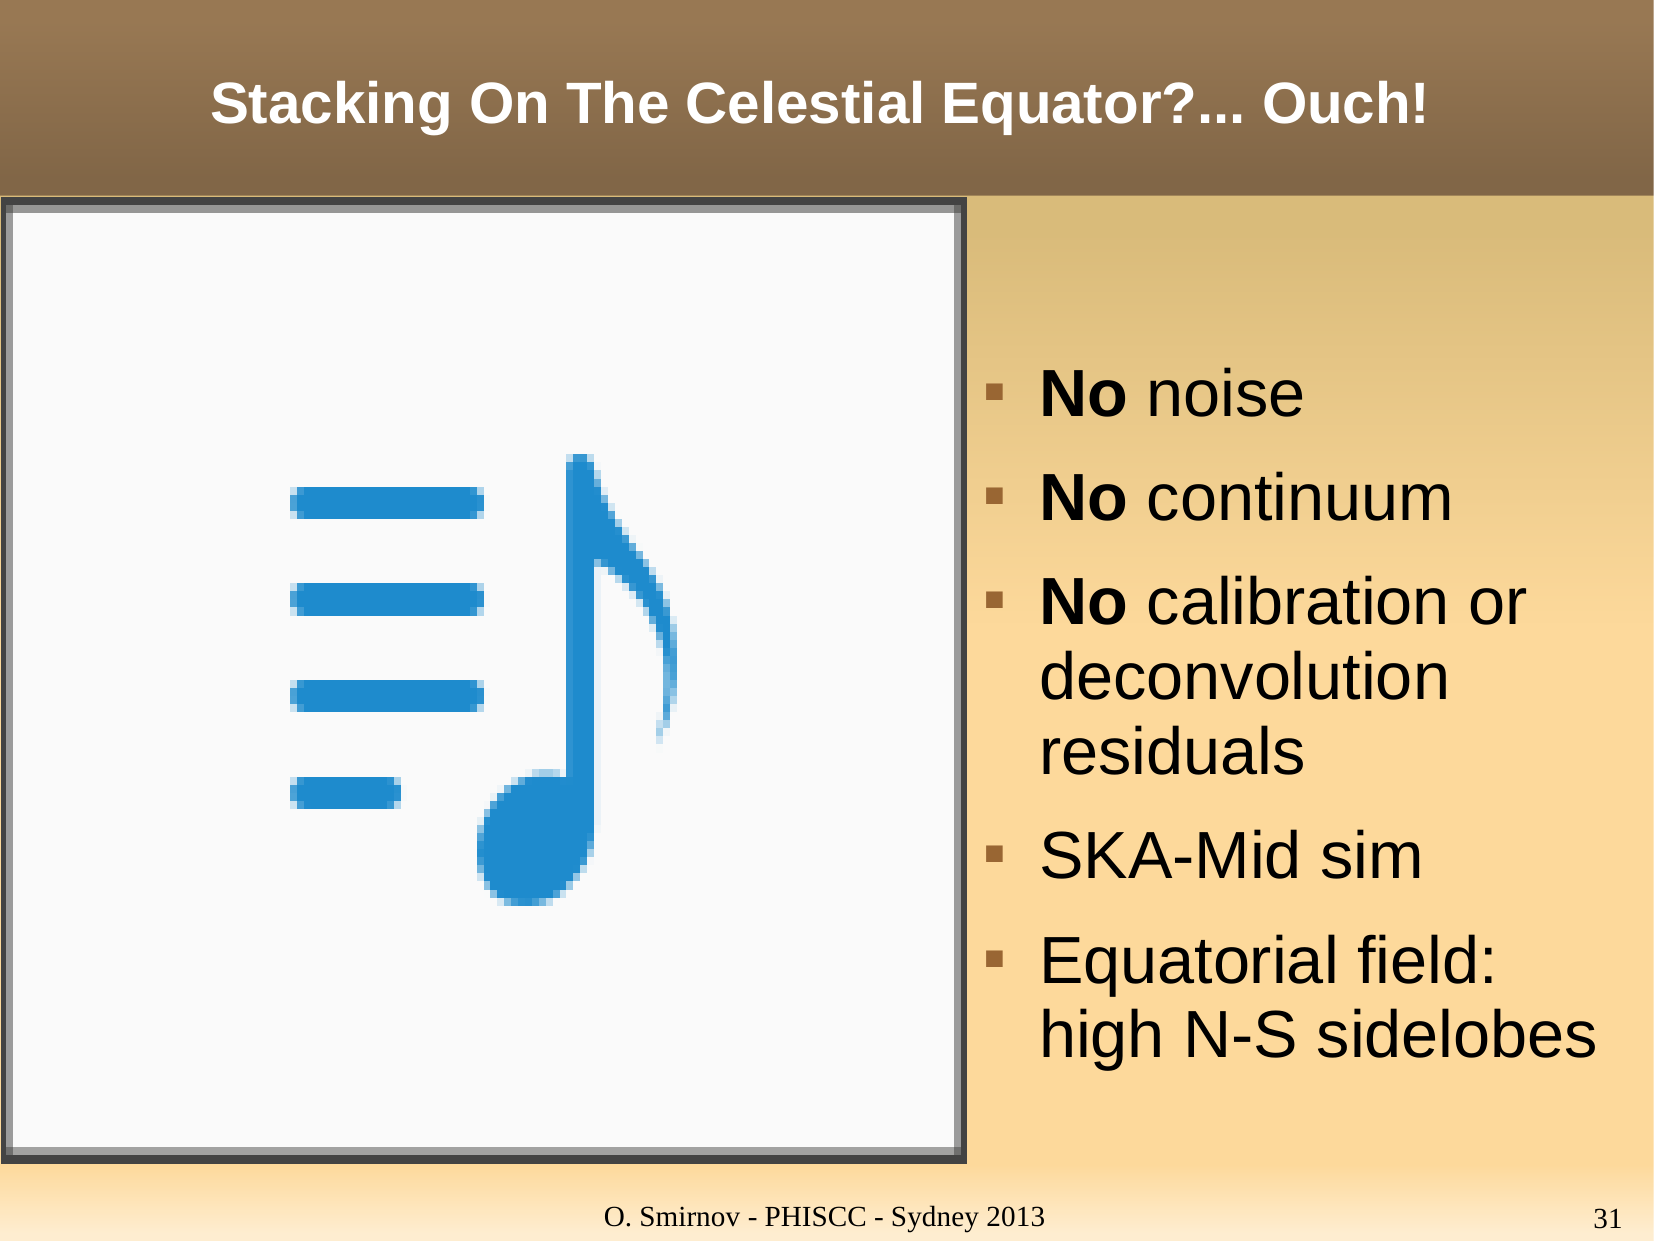

# Stacking On The Celestial Equator?... Ouch!
No noise
No continuum
No calibration or deconvolution residuals
SKA-Mid sim
Equatorial field: high N-S sidelobes
O. Smirnov - PHISCC - Sydney 2013
31